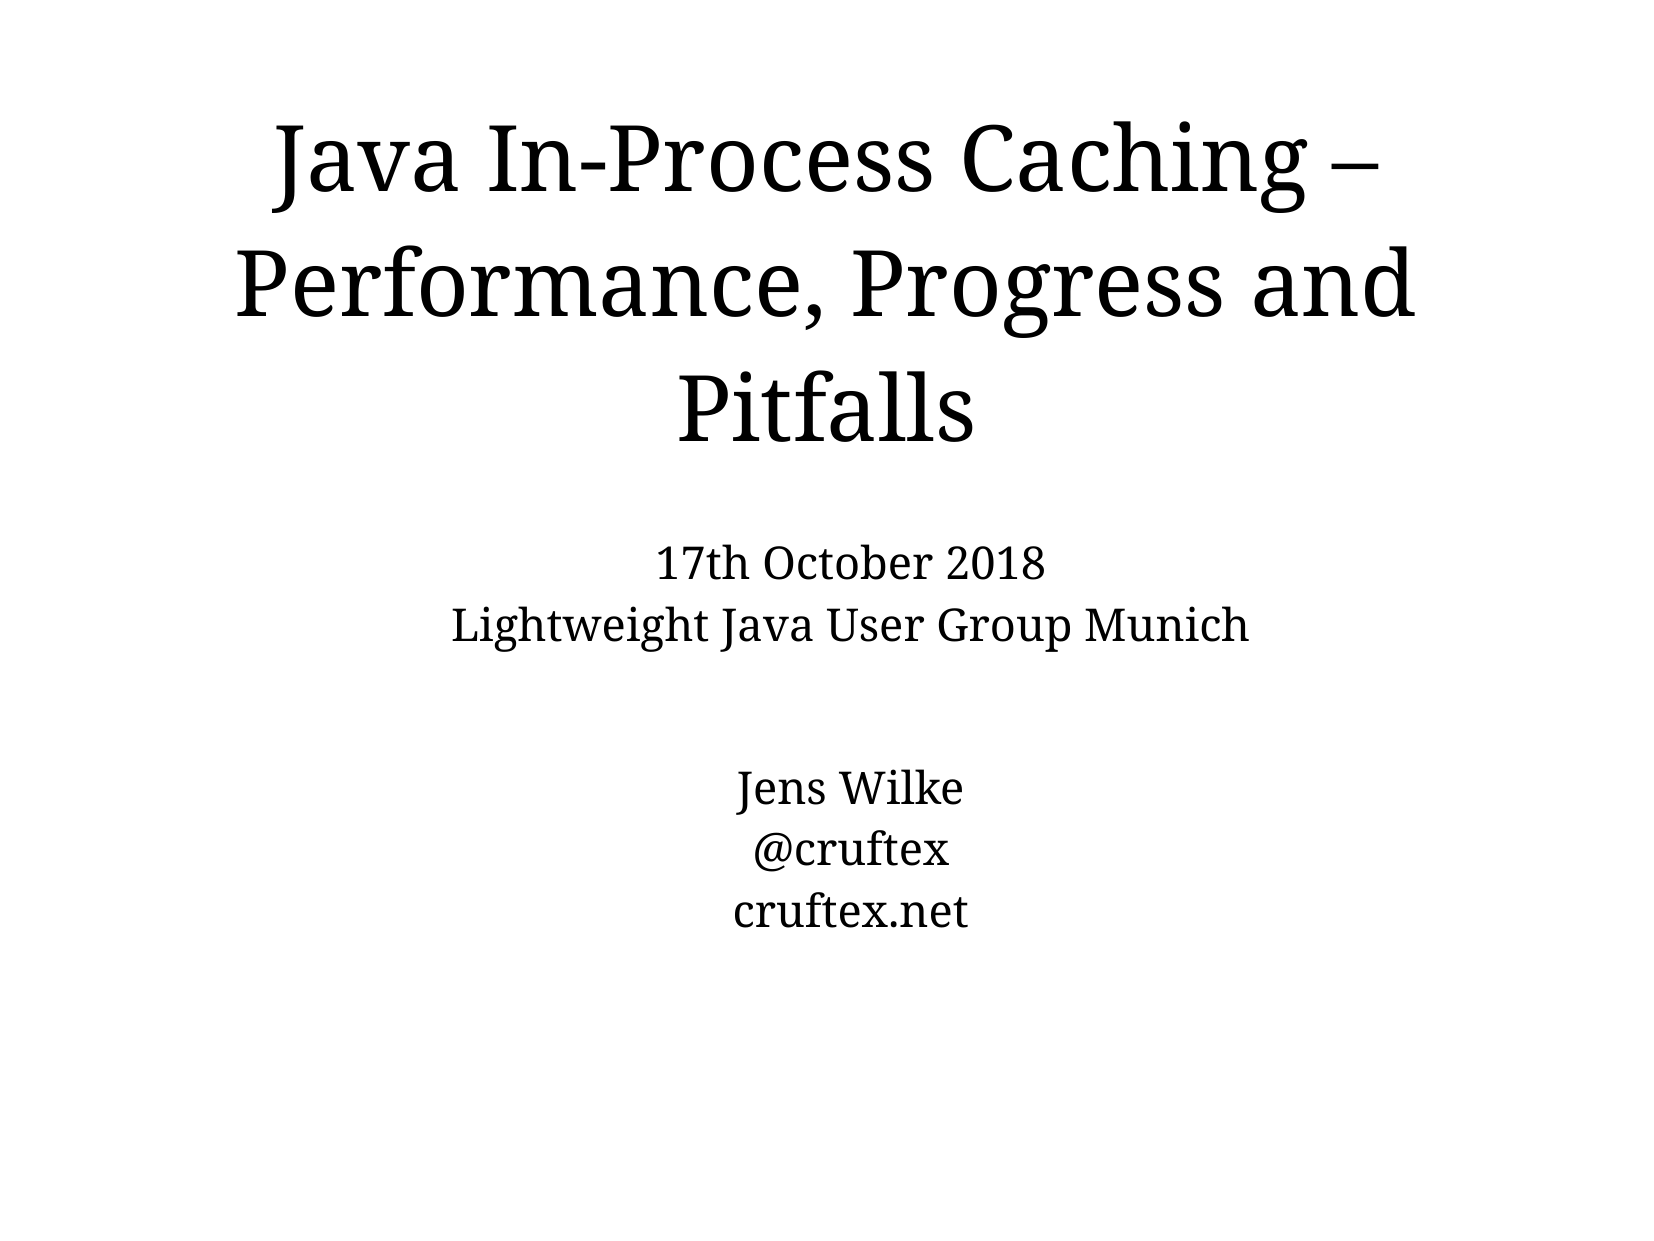

# Java In-Process Caching – Performance, Progress and Pitfalls
17th October 2018
Lightweight Java User Group Munich
Jens Wilke
@cruftex
cruftex.net